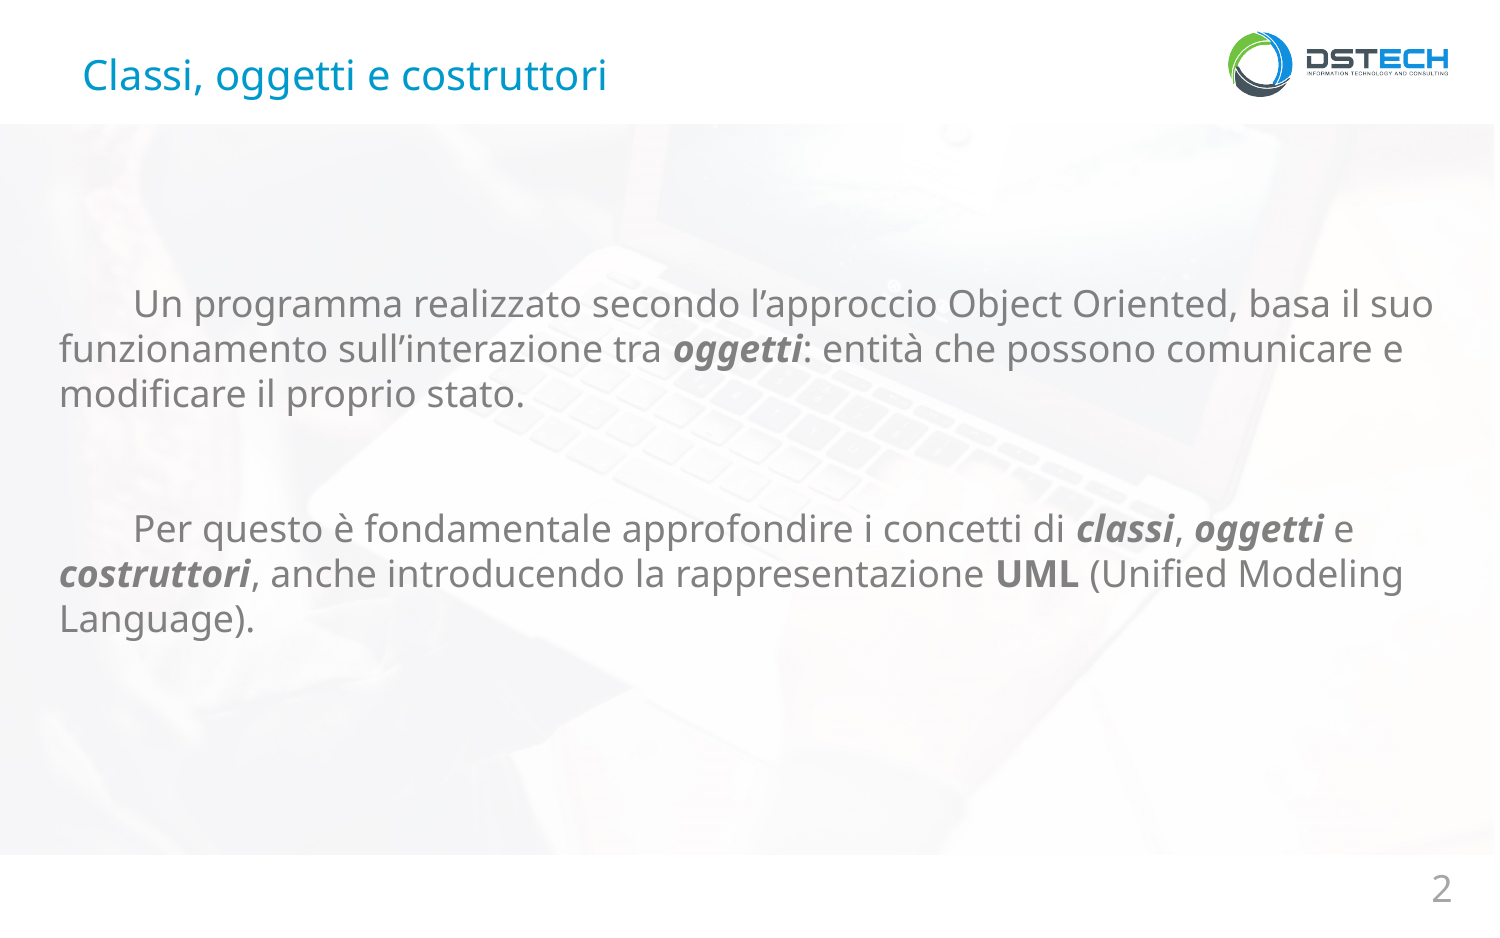

Classi, oggetti e costruttori
	Un programma realizzato secondo l’approccio Object Oriented, basa il suo funzionamento sull’interazione tra oggetti: entità che possono comunicare e modificare il proprio stato.
	Per questo è fondamentale approfondire i concetti di classi, oggetti e costruttori, anche introducendo la rappresentazione UML (Unified Modeling Language).
2